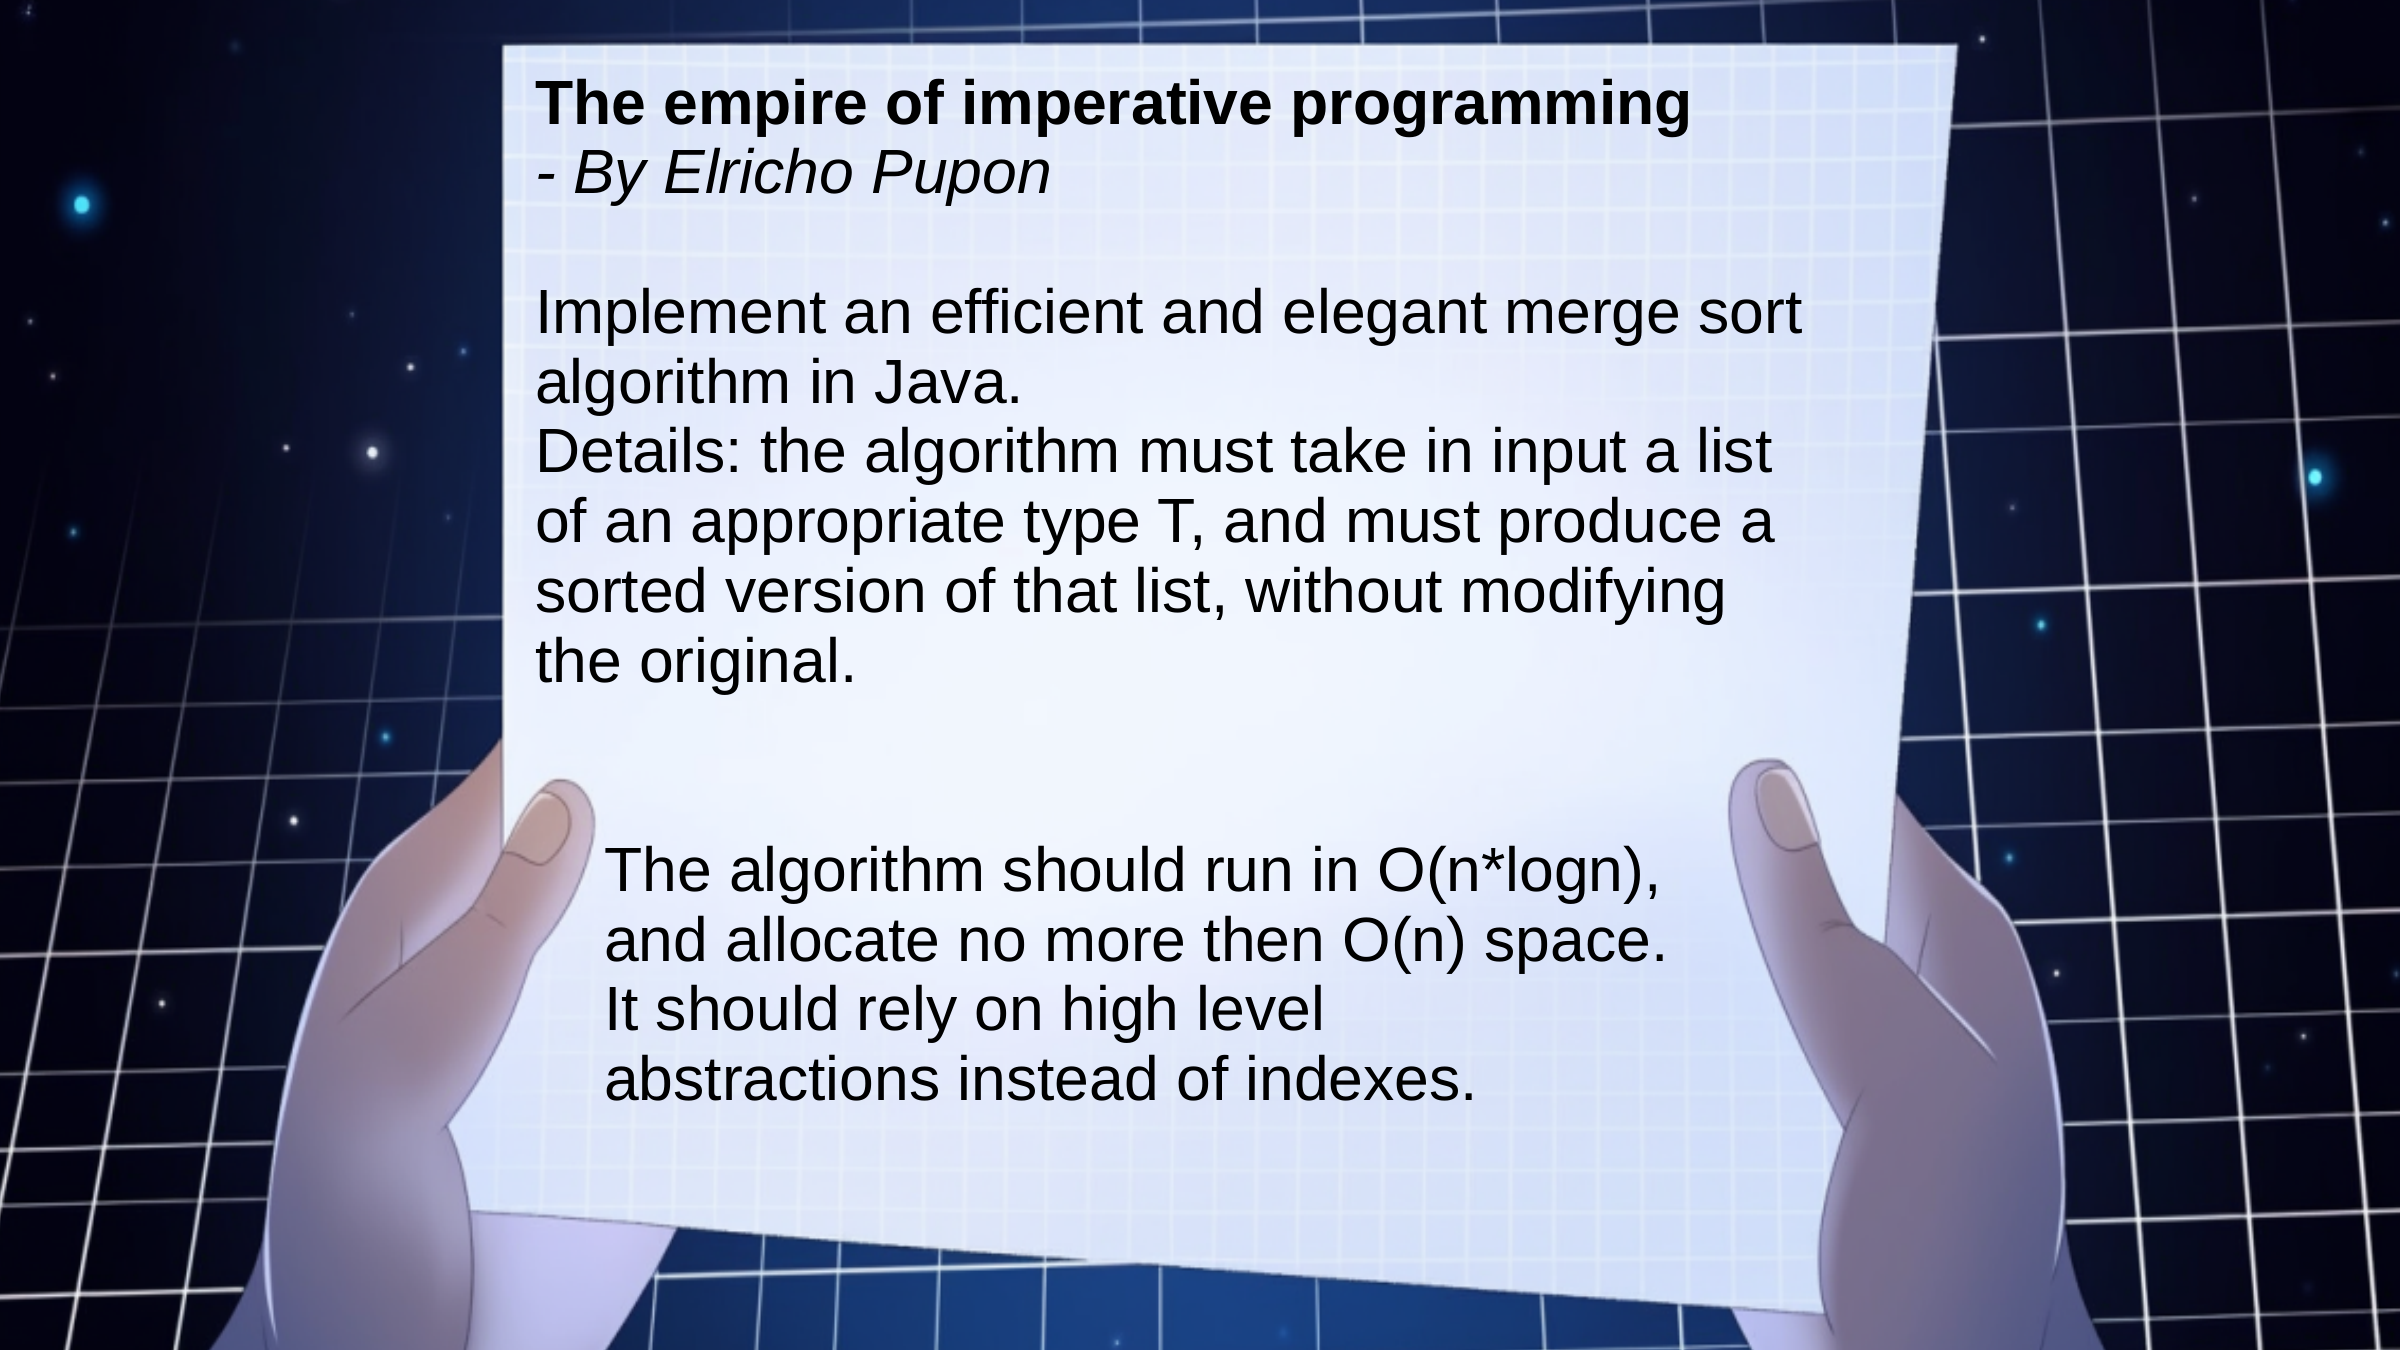

The empire of imperative programming
- By Elricho Pupon
Implement an efficient and elegant merge sort
algorithm in Java.
Details: the algorithm must take in input a list
of an appropriate type T, and must produce a
sorted version of that list, without modifying
the original.
 The algorithm should run in O(n*logn),
 and allocate no more then O(n) space.
 It should rely on high level
 abstractions instead of indexes.